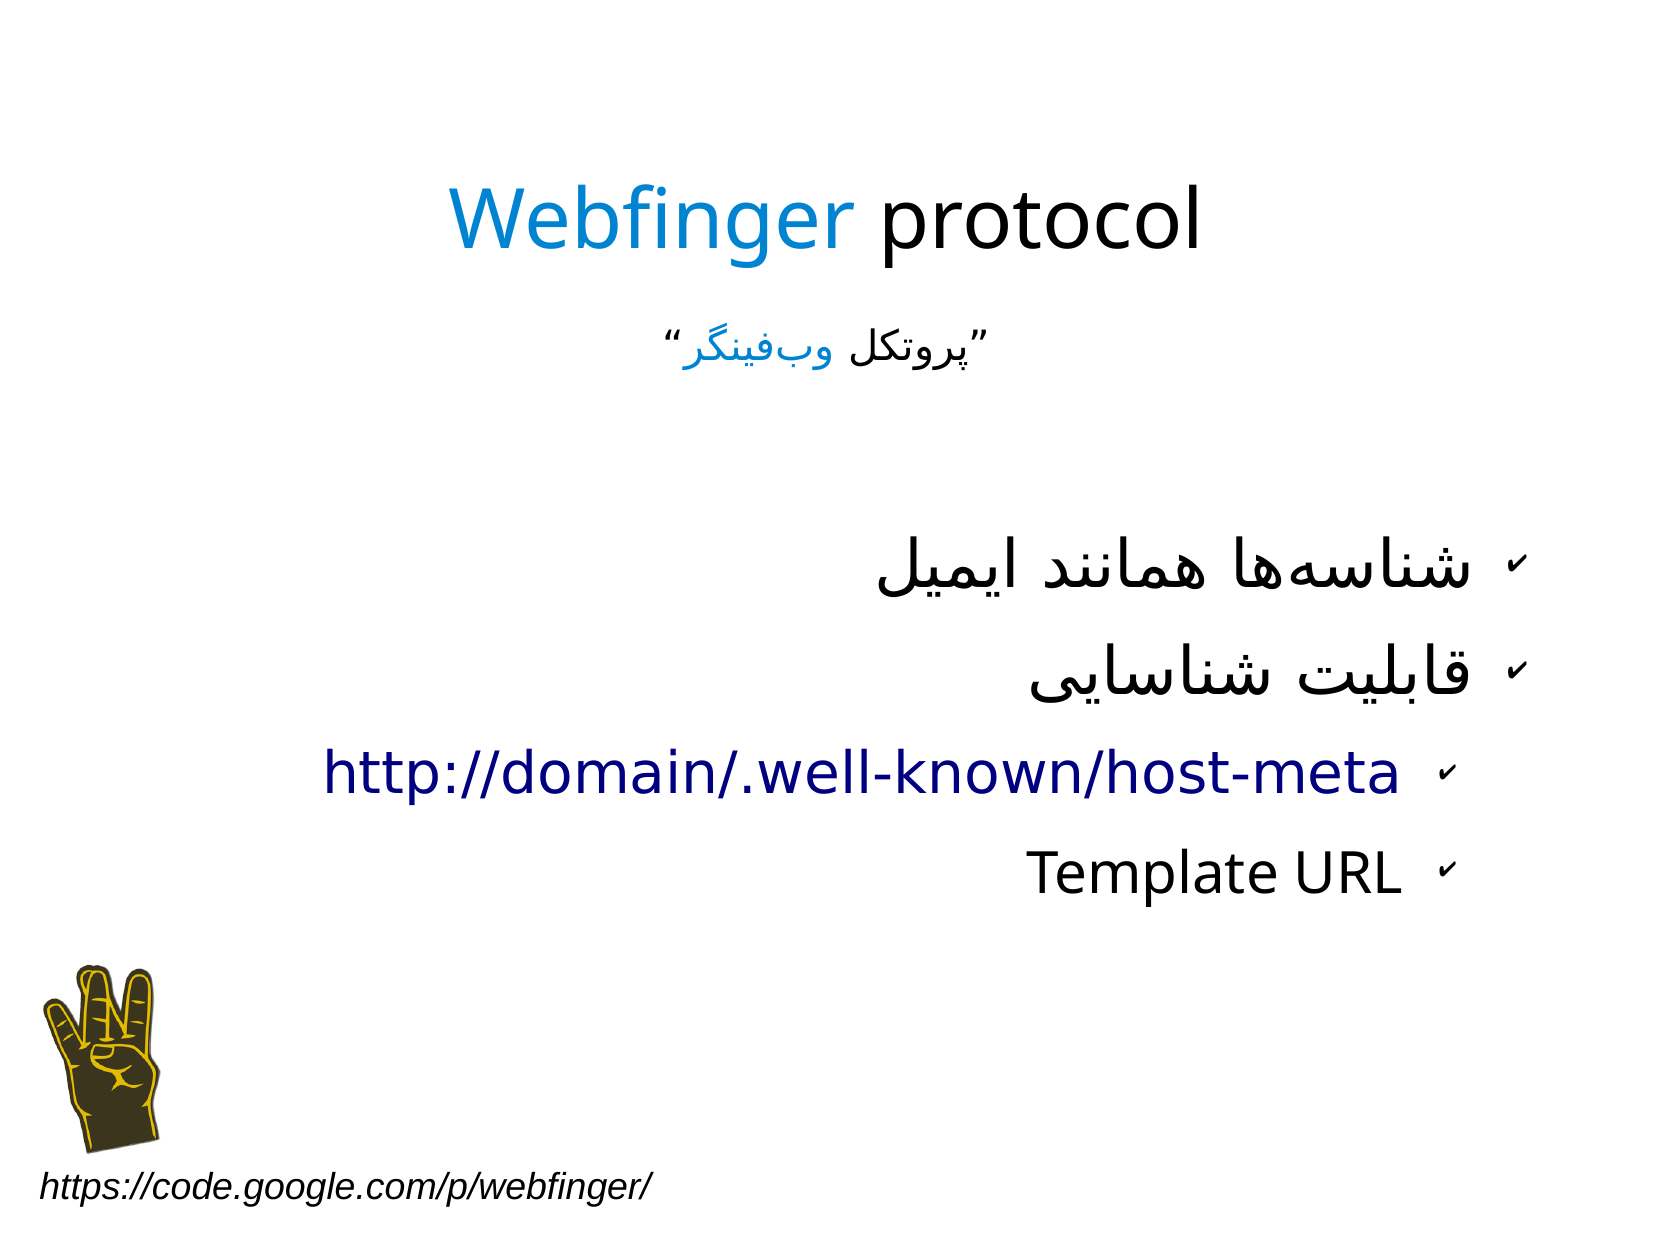

# Webfinger protocol
“پروتکل وب‌فینگر”
شناسه‌ها همانند ایمیل
قابلیت شناسایی
http://domain/.well-known/host-meta
Template URL
https://code.google.com/p/webfinger/